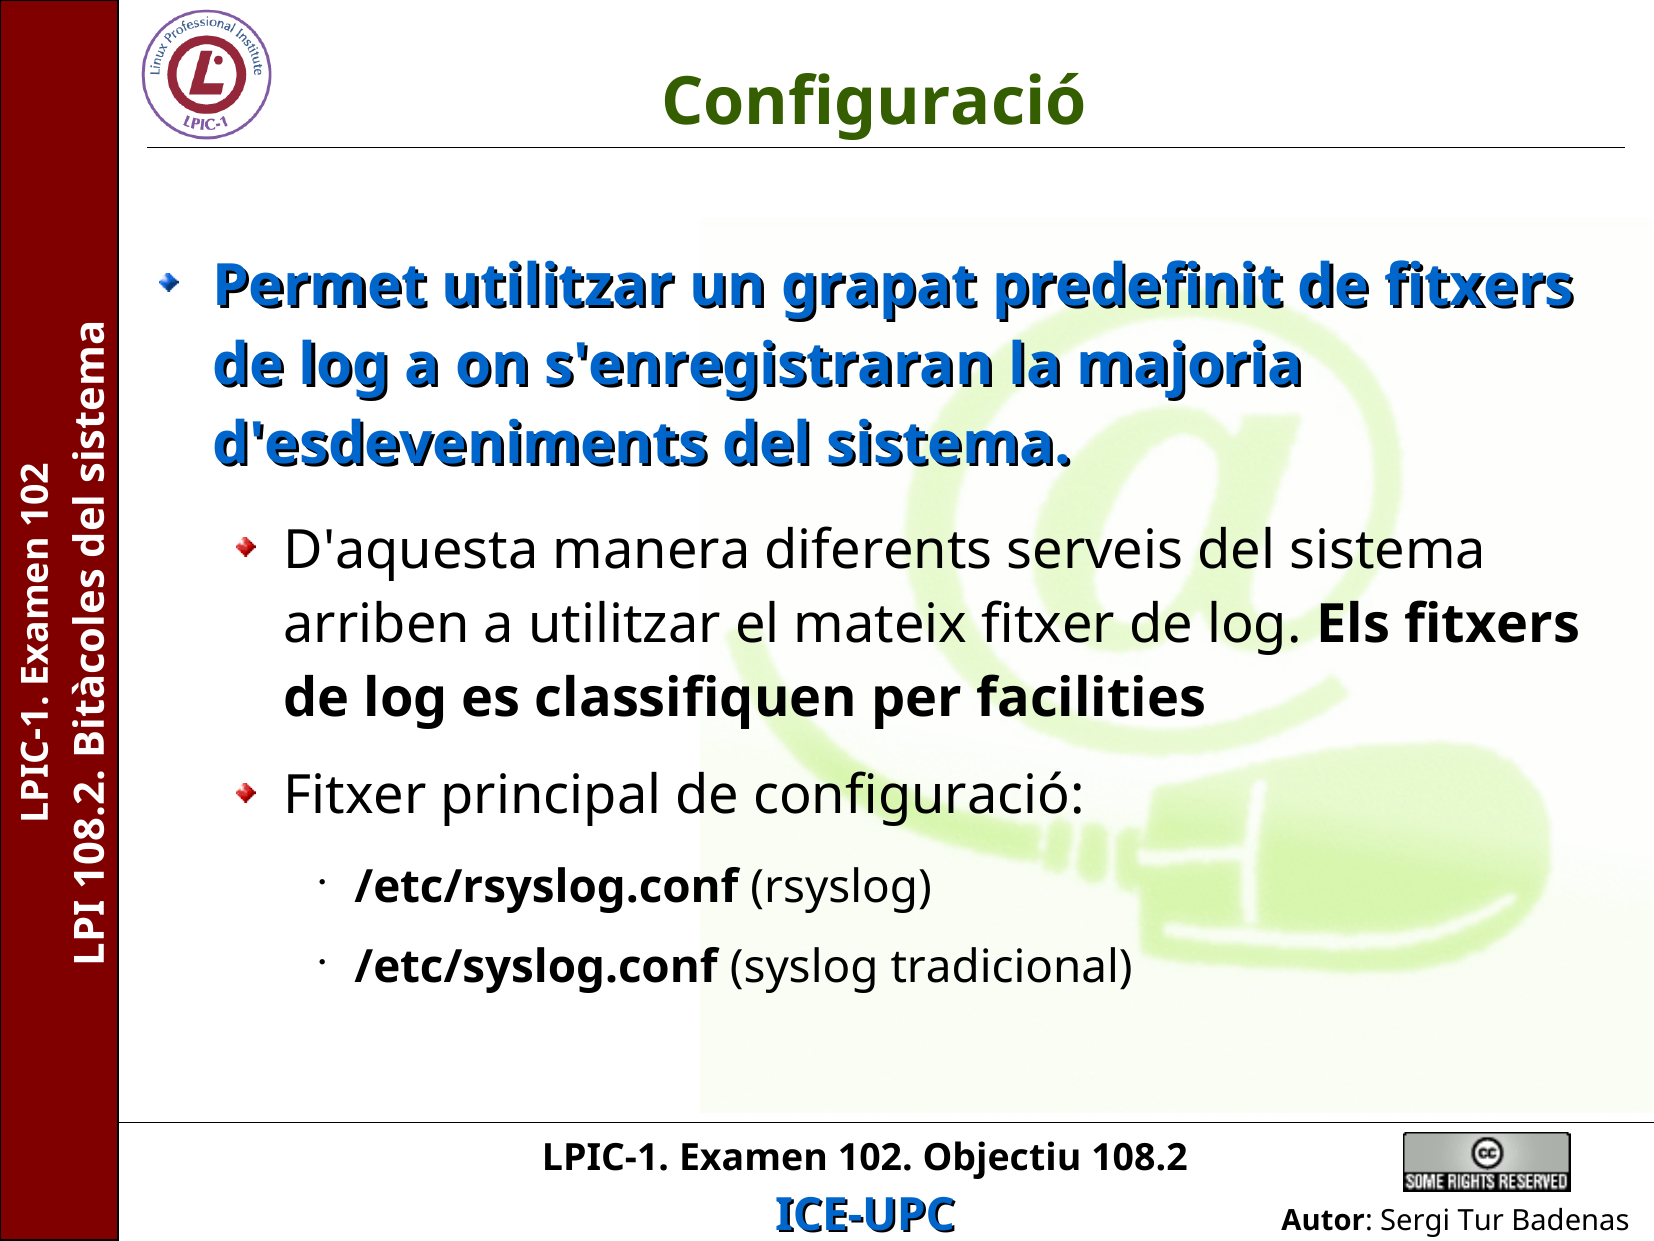

# Configuració
Permet utilitzar un grapat predefinit de fitxers de log a on s'enregistraran la majoria d'esdeveniments del sistema.
D'aquesta manera diferents serveis del sistema arriben a utilitzar el mateix fitxer de log. Els fitxers de log es classifiquen per facilities
Fitxer principal de configuració:
/etc/rsyslog.conf (rsyslog)
/etc/syslog.conf (syslog tradicional)